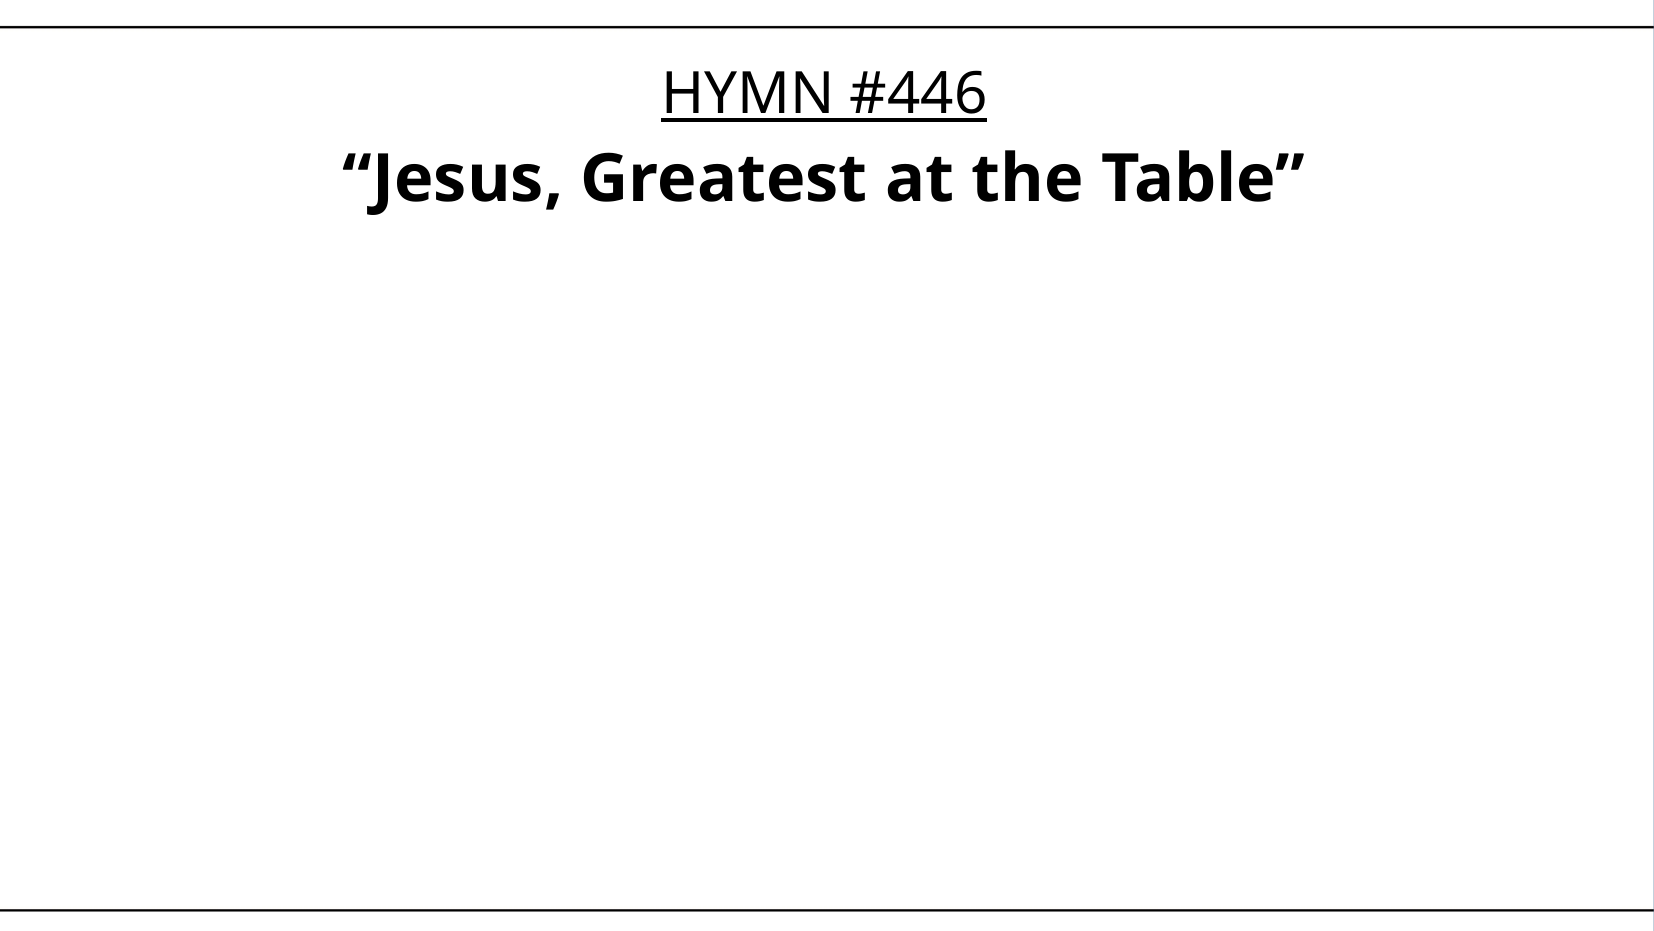

HYMN #446
“Jesus, Greatest at the Table”